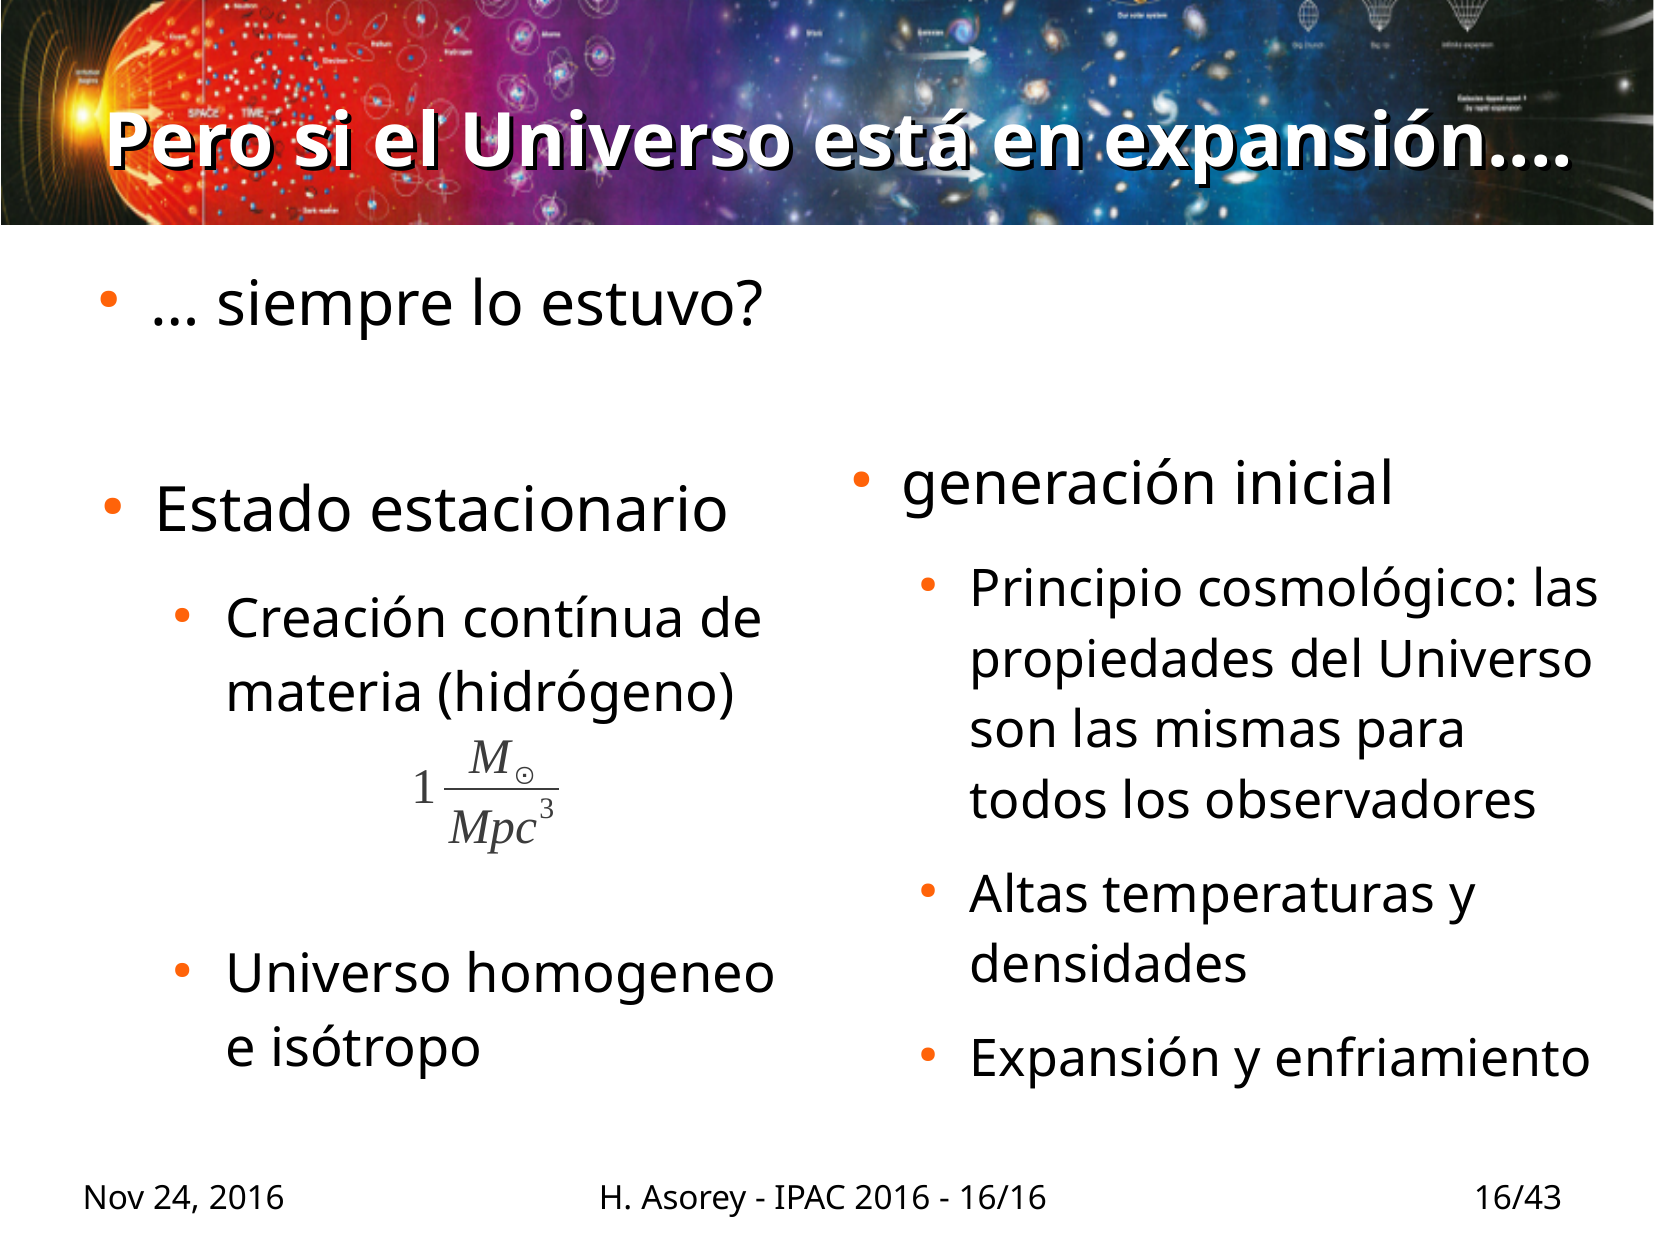

# Pero si el Universo está en expansión....
… siempre lo estuvo?
generación inicial
Principio cosmológico: las propiedades del Universo son las mismas para todos los observadores
Altas temperaturas y densidades
Expansión y enfriamiento
Estado estacionario
Creación contínua de materia (hidrógeno)
Universo homogeneo e isótropo
Nov 24, 2016
H. Asorey - IPAC 2016 - 16/16
16